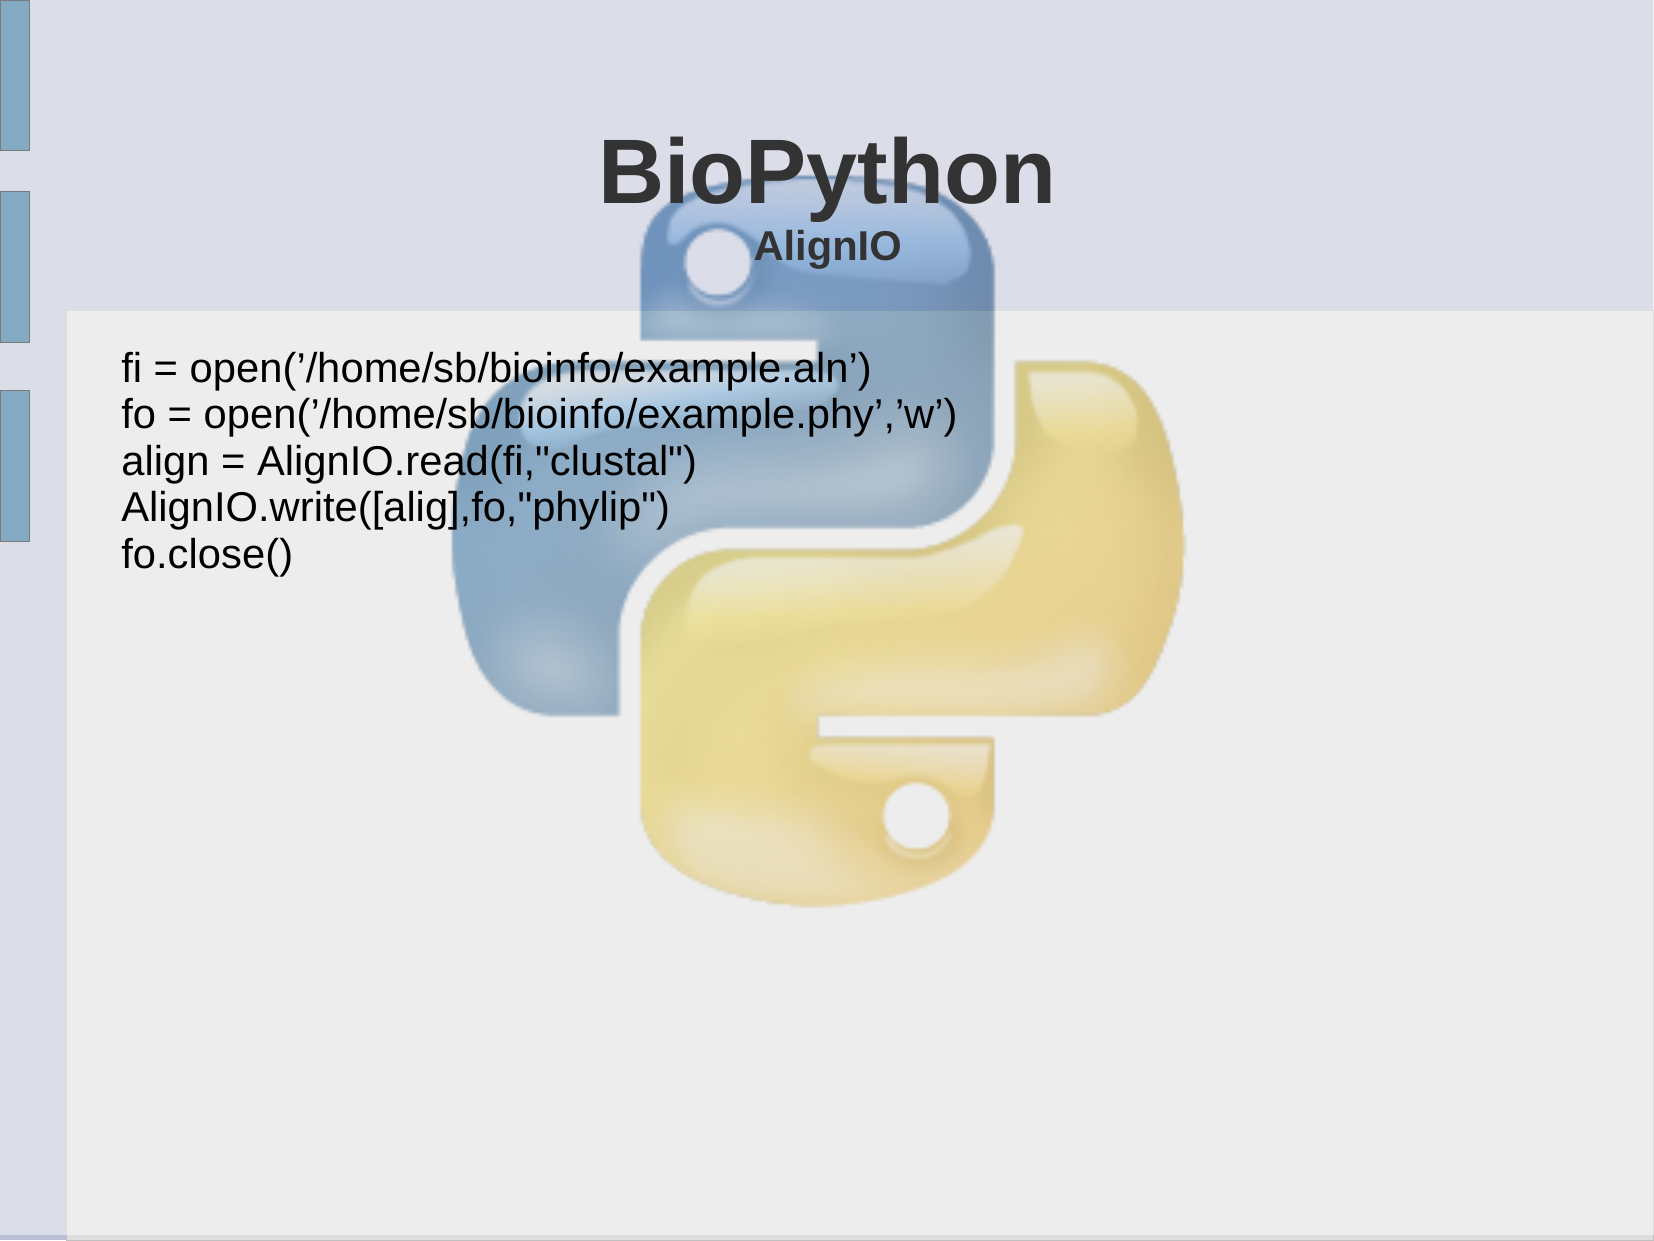

# BioPython AlignIO
fi = open(’/home/sb/bioinfo/example.aln’)
fo = open(’/home/sb/bioinfo/example.phy’,’w’)
align = AlignIO.read(fi,"clustal")
AlignIO.write([alig],fo,"phylip")
fo.close()